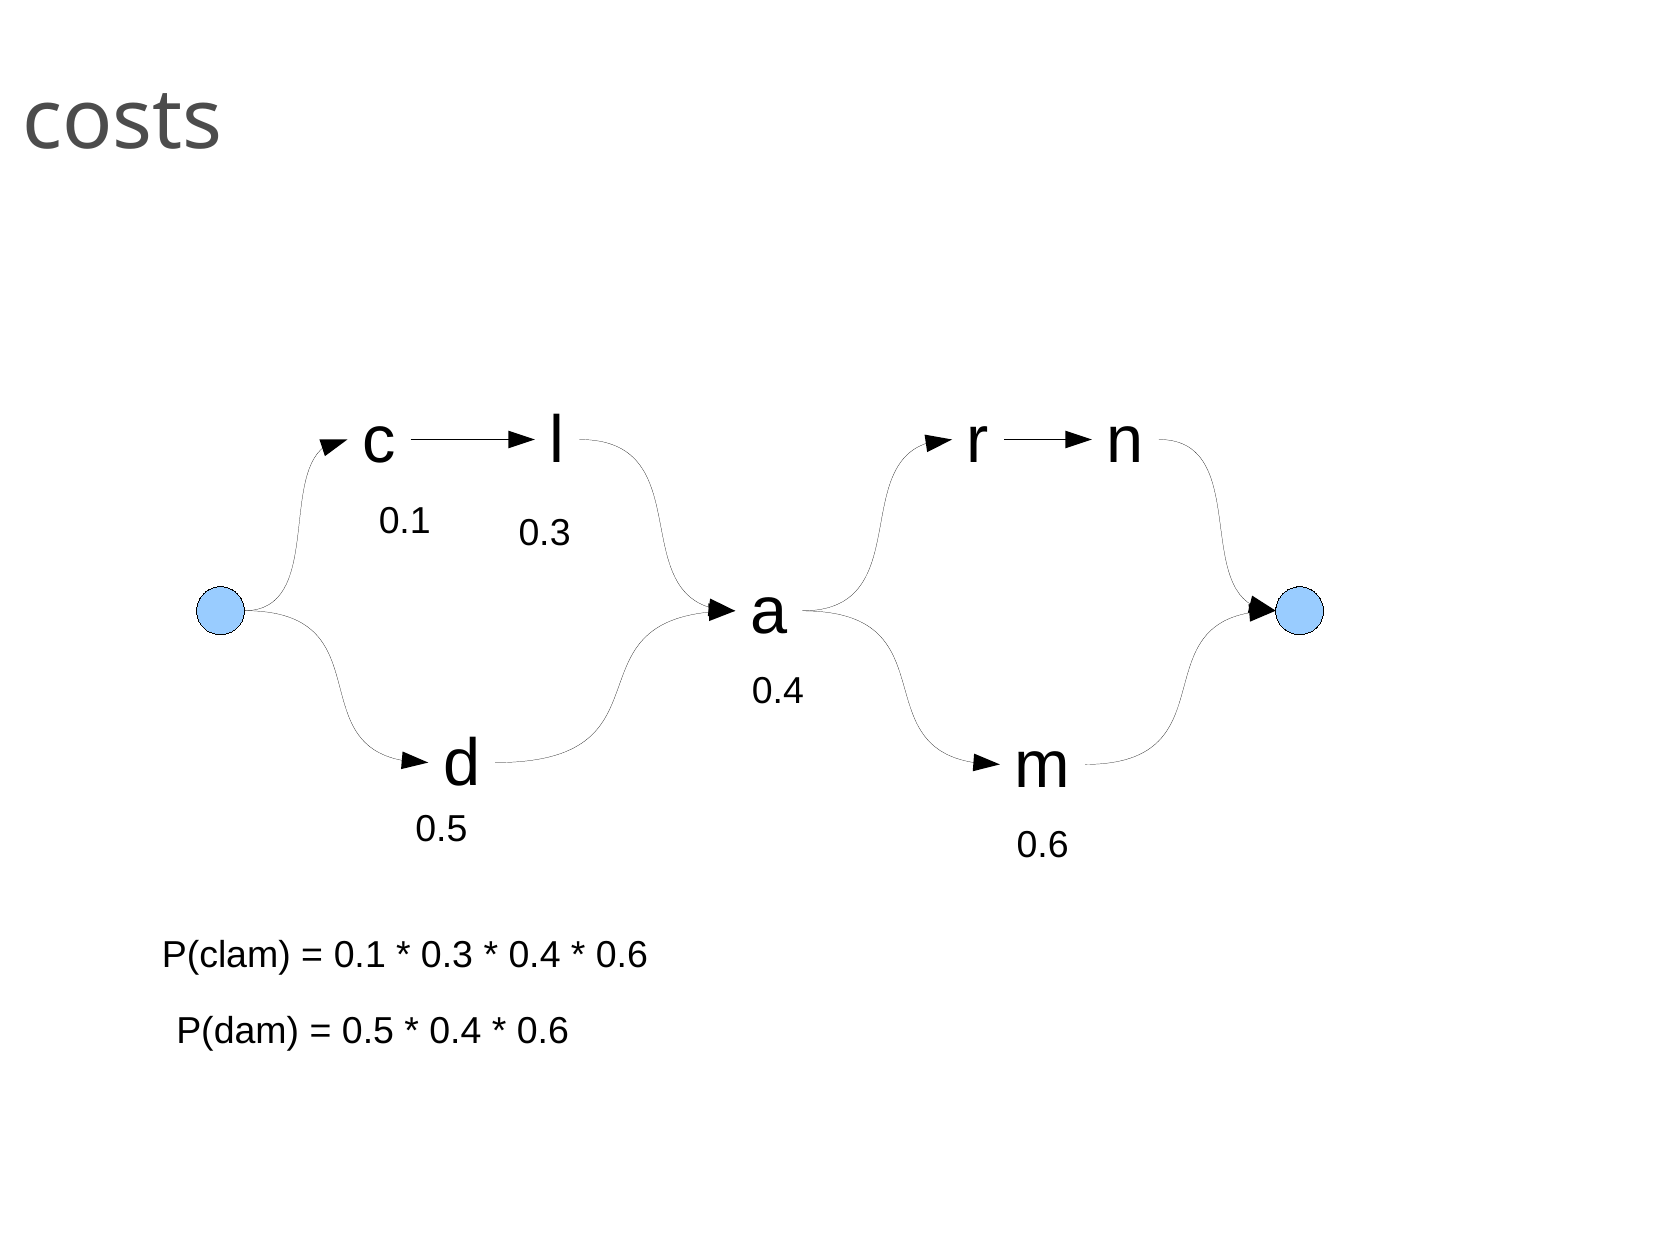

# costs
c
l
r
n
0.1
0.3
a
0.4
d
m
0.5
0.6
P(clam) = 0.1 * 0.3 * 0.4 * 0.6
P(dam) = 0.5 * 0.4 * 0.6